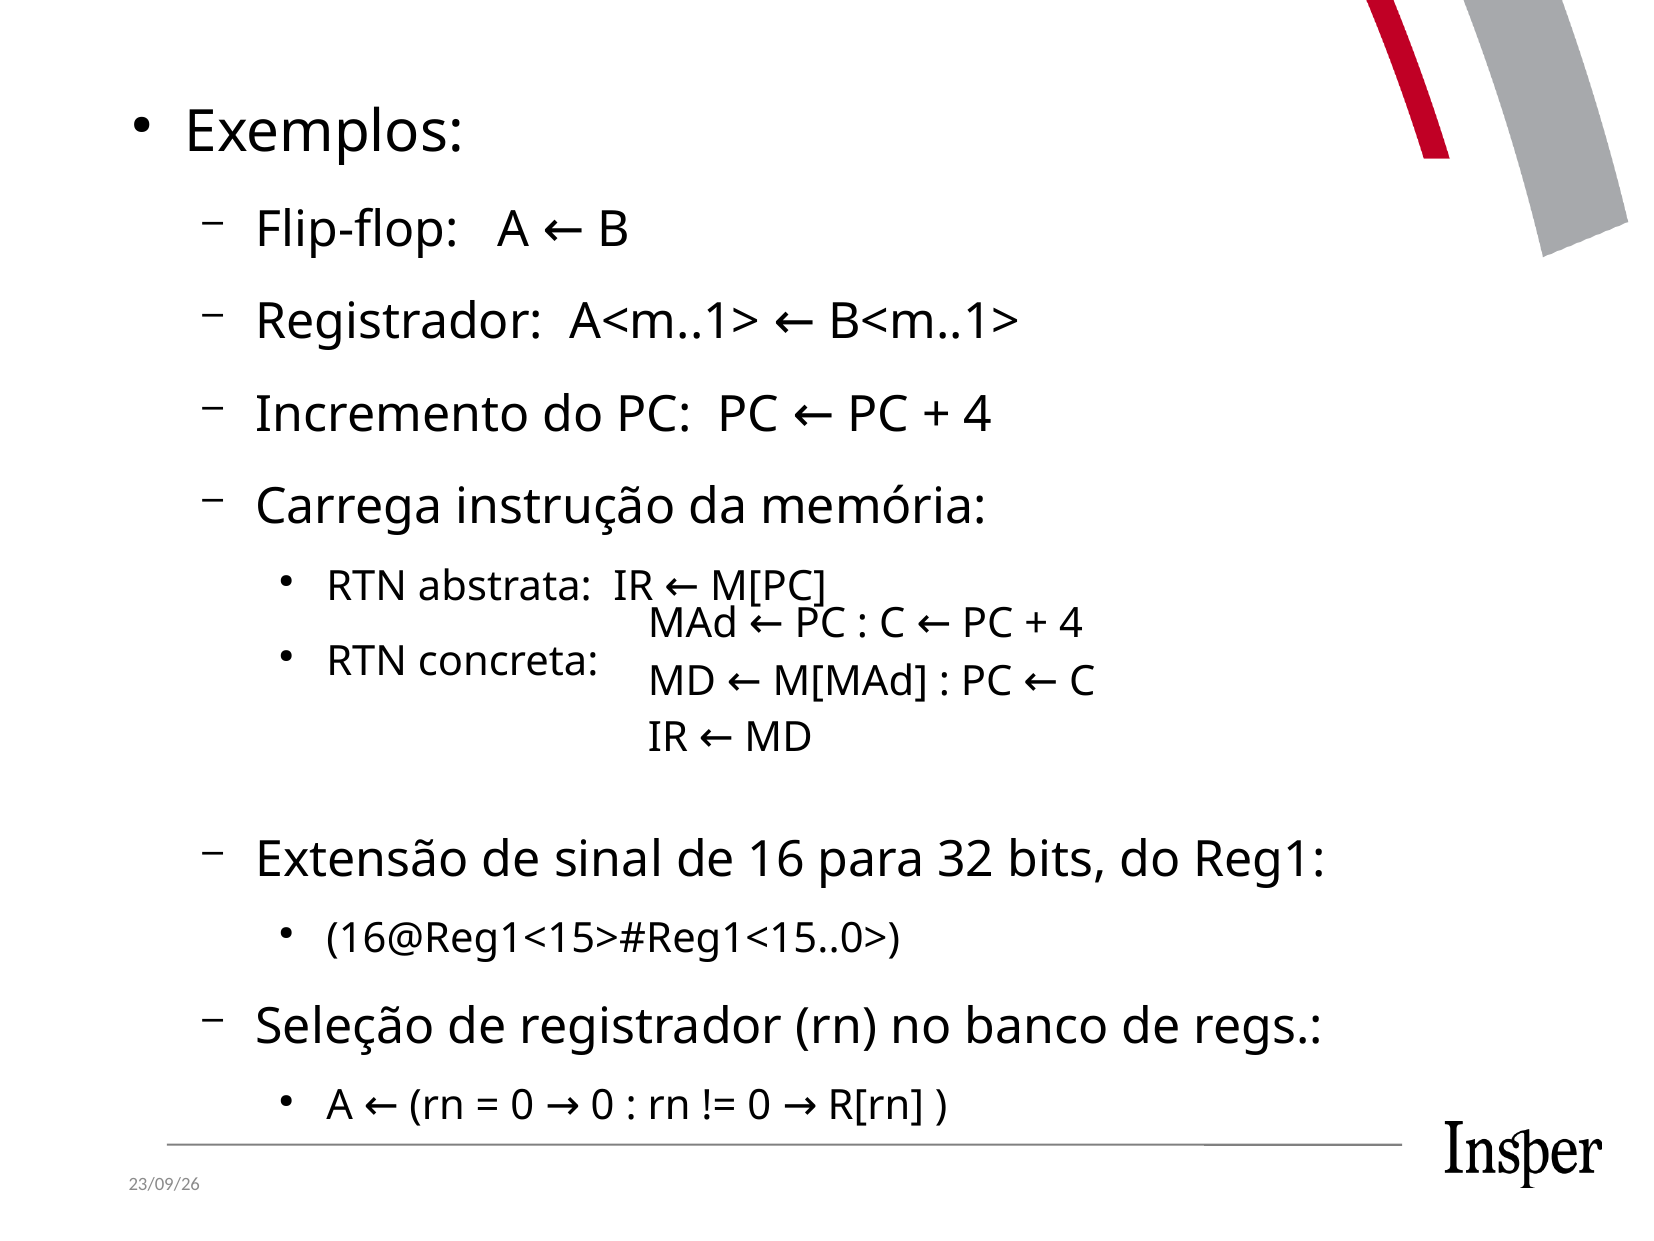

# Exemplos:
Flip-flop: A ← B
Registrador: A<m..1> ← B<m..1>
Incremento do PC: PC ← PC + 4
Carrega instrução da memória:
RTN abstrata: IR ← M[PC]
RTN concreta:
Extensão de sinal de 16 para 32 bits, do Reg1:
(16@Reg1<15>#Reg1<15..0>)
Seleção de registrador (rn) no banco de regs.:
A ← (rn = 0 → 0 : rn != 0 → R[rn] )
MAd ← PC : C ← PC + 4
MD ← M[MAd] : PC ← C
IR ← MD